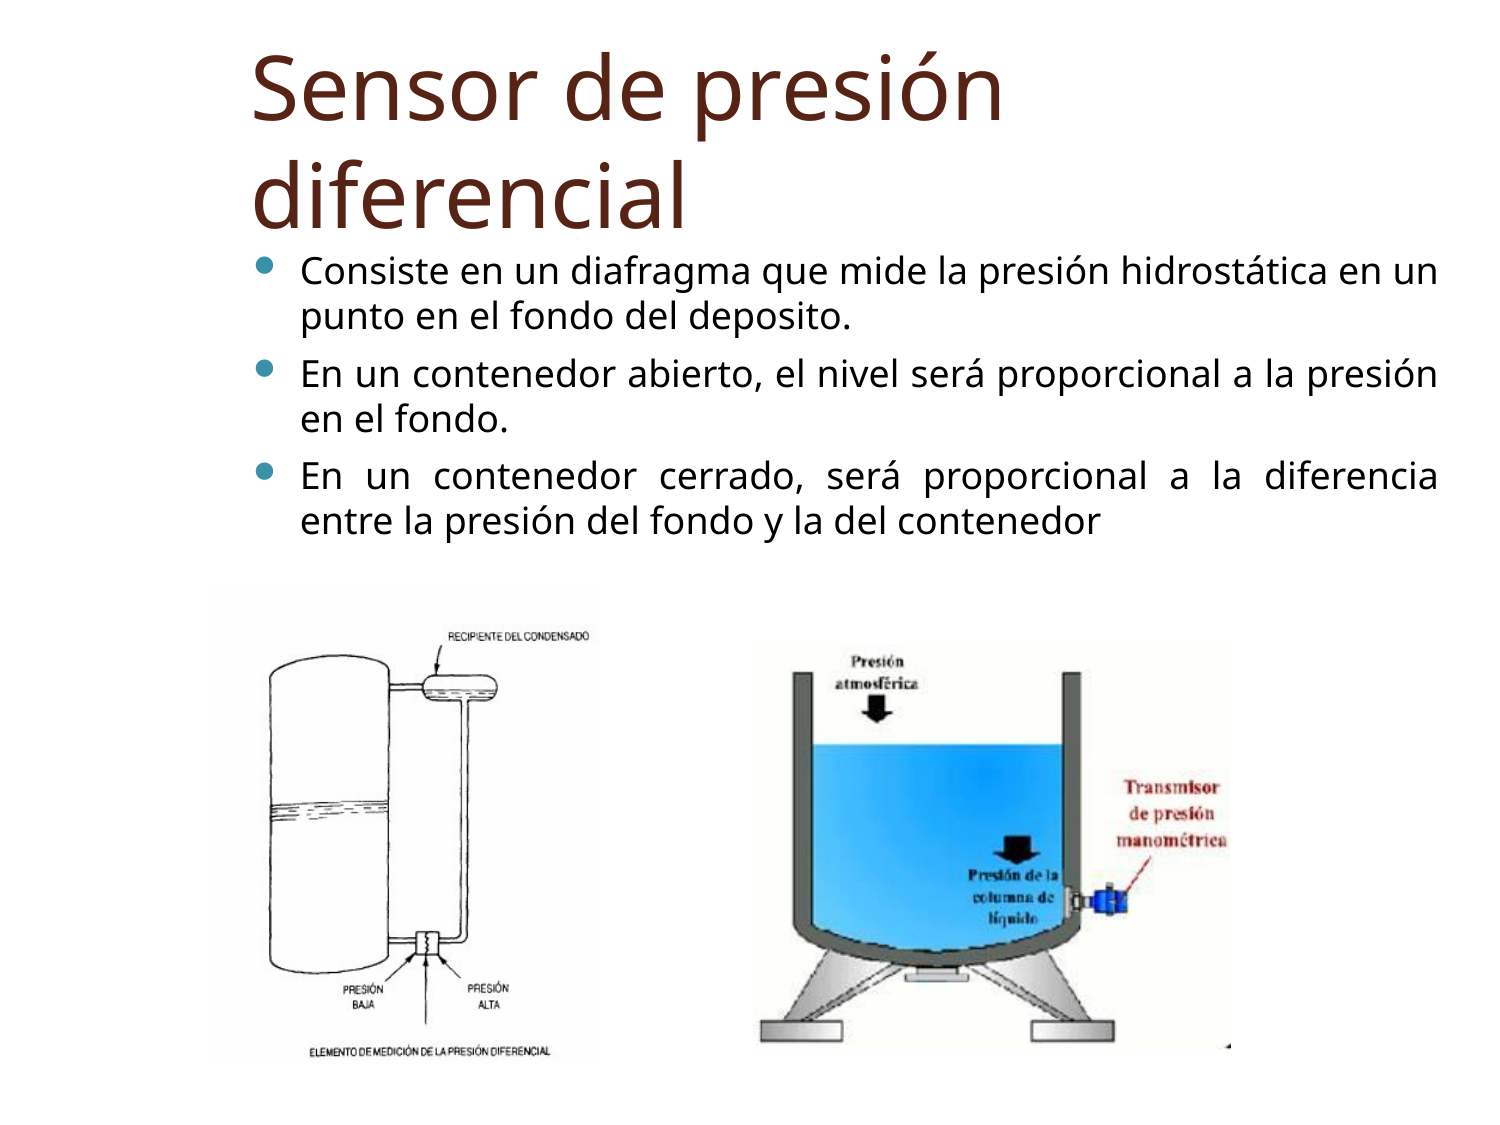

# Sensor de presión diferencial
Consiste en un diafragma que mide la presión hidrostática en un punto en el fondo del deposito.
En un contenedor abierto, el nivel será proporcional a la presión en el fondo.
En un contenedor cerrado, será proporcional a la diferencia entre la presión del fondo y la del contenedor